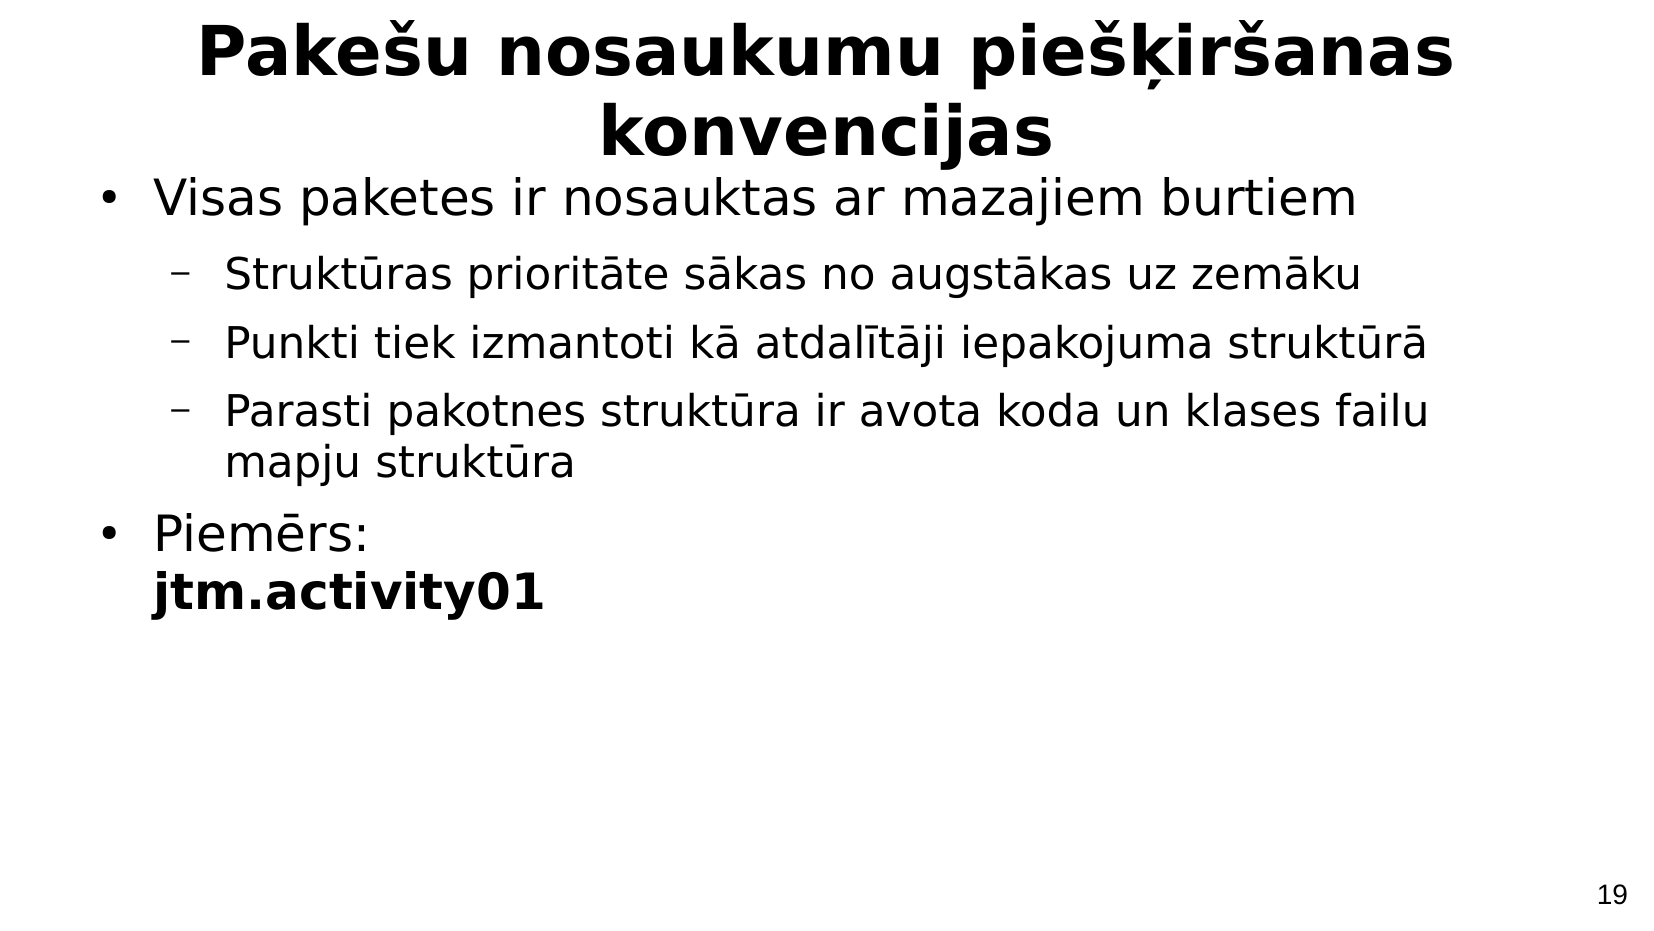

# Pakešu nosaukumu piešķiršanas konvencijas
Visas paketes ir nosauktas ar mazajiem burtiem
Struktūras prioritāte sākas no augstākas uz zemāku
Punkti tiek izmantoti kā atdalītāji iepakojuma struktūrā
Parasti pakotnes struktūra ir avota koda un klases failu mapju struktūra
Piemērs:
jtm.activity01